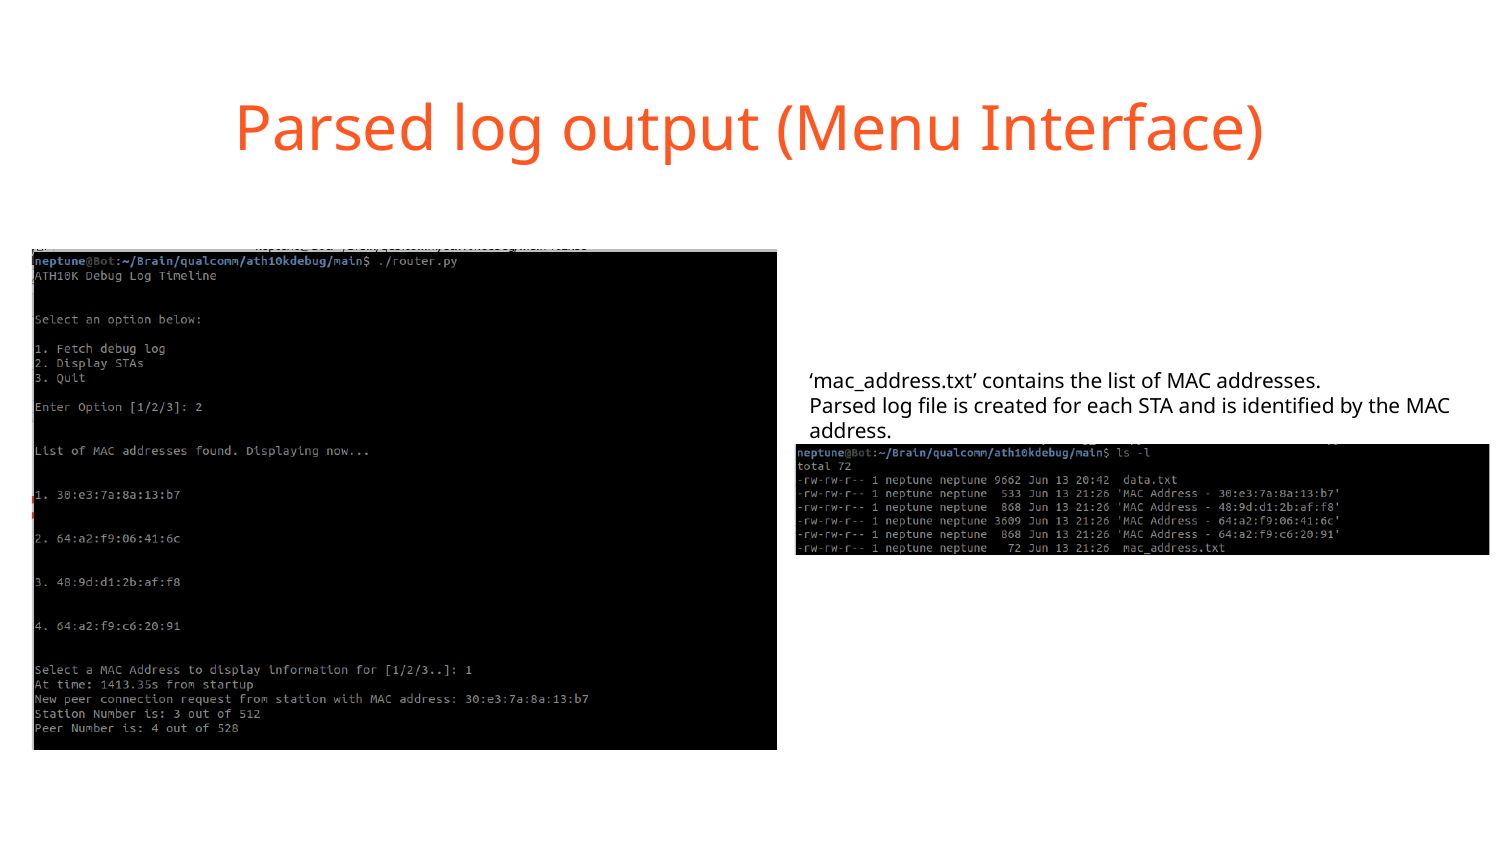

# Parsed log output (Menu Interface)
‘mac_address.txt’ contains the list of MAC addresses.
Parsed log file is created for each STA and is identified by the MAC address.